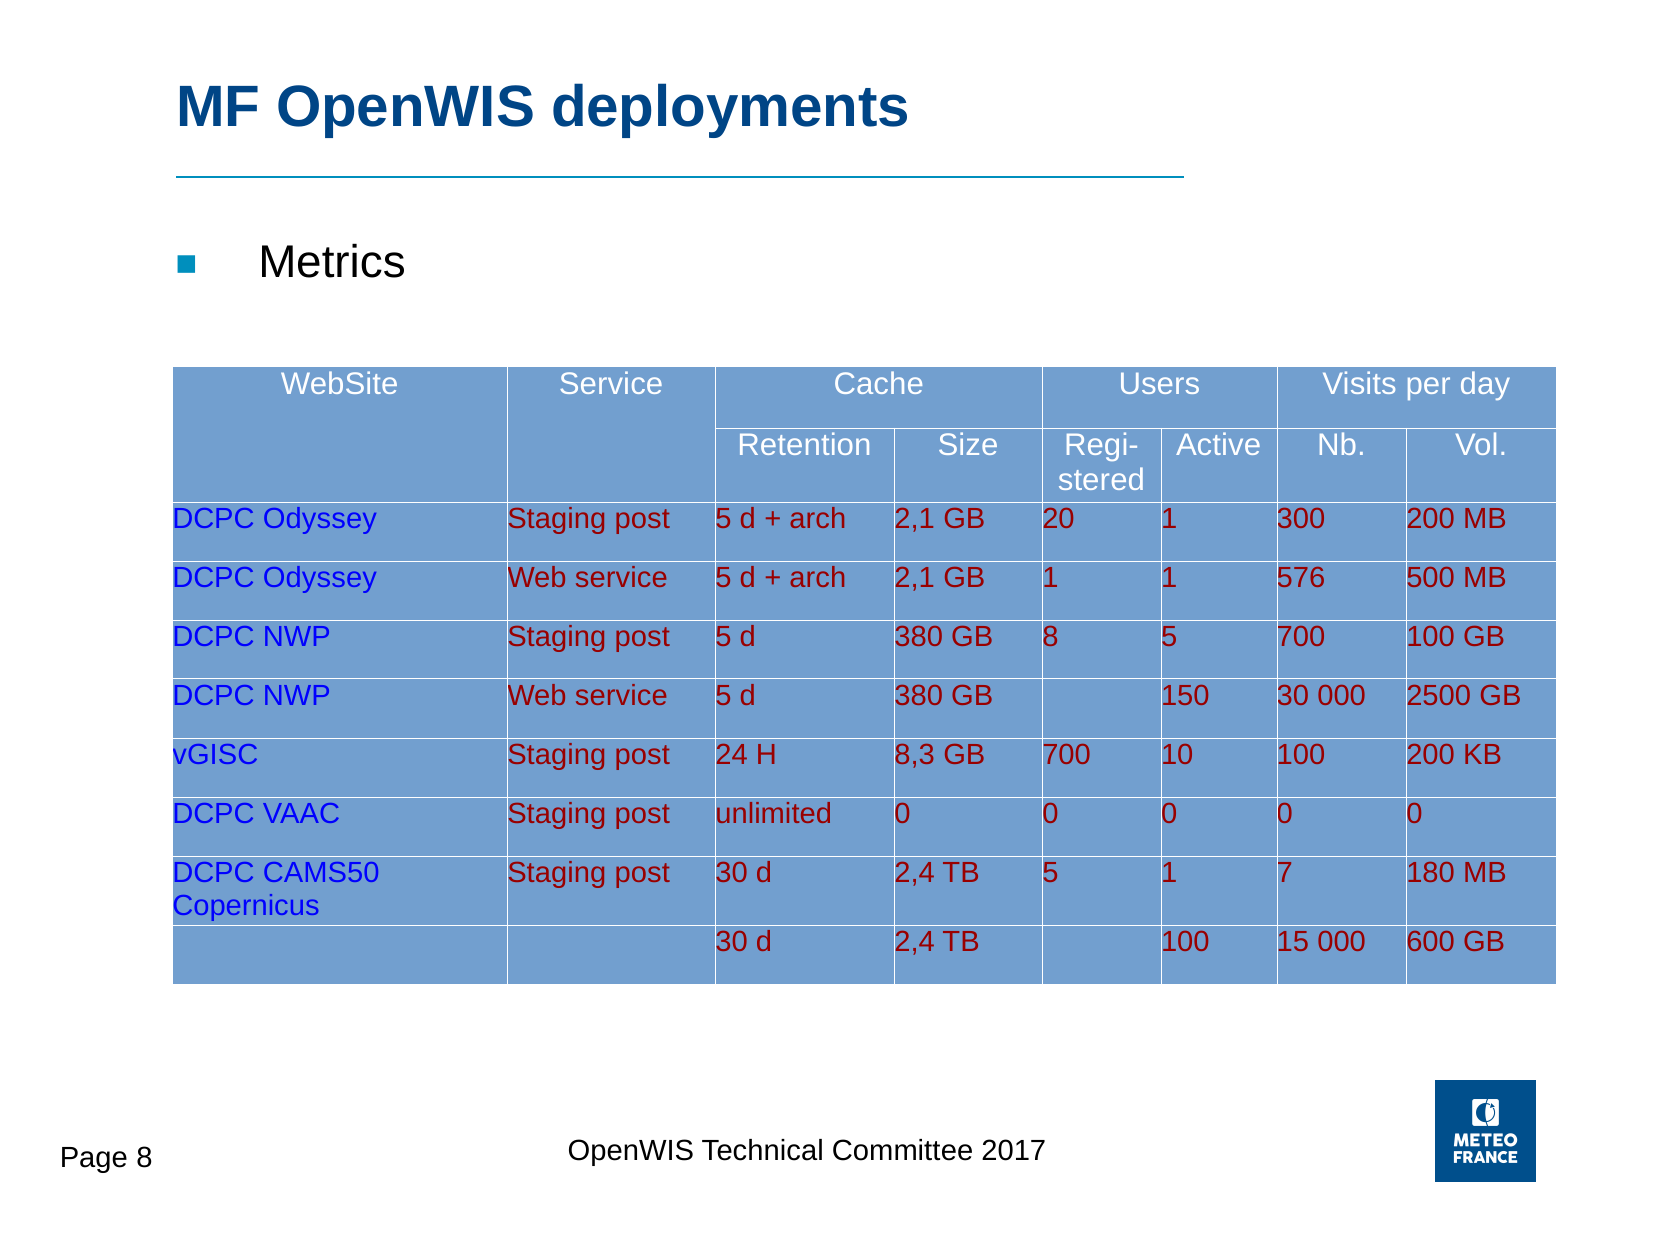

# MF OpenWIS deployments
Metrics
| WebSite | Service | Cache | | Users | | Visits per day | |
| --- | --- | --- | --- | --- | --- | --- | --- |
| | | Retention | Size | Regi-stered | Active | Nb. | Vol. |
| DCPC Odyssey | Staging post | 5 d + arch | 2,1 GB | 20 | 1 | 300 | 200 MB |
| DCPC Odyssey | Web service | 5 d + arch | 2,1 GB | 1 | 1 | 576 | 500 MB |
| DCPC NWP | Staging post | 5 d | 380 GB | 8 | 5 | 700 | 100 GB |
| DCPC NWP | Web service | 5 d | 380 GB | | 150 | 30 000 | 2500 GB |
| vGISC | Staging post | 24 H | 8,3 GB | 700 | 10 | 100 | 200 KB |
| DCPC VAAC | Staging post | unlimited | 0 | 0 | 0 | 0 | 0 |
| DCPC CAMS50 Copernicus | Staging post | 30 d | 2,4 TB | 5 | 1 | 7 | 180 MB |
| | | 30 d | 2,4 TB | | 100 | 15 000 | 600 GB |
OpenWIS Technical Committee 2017
8